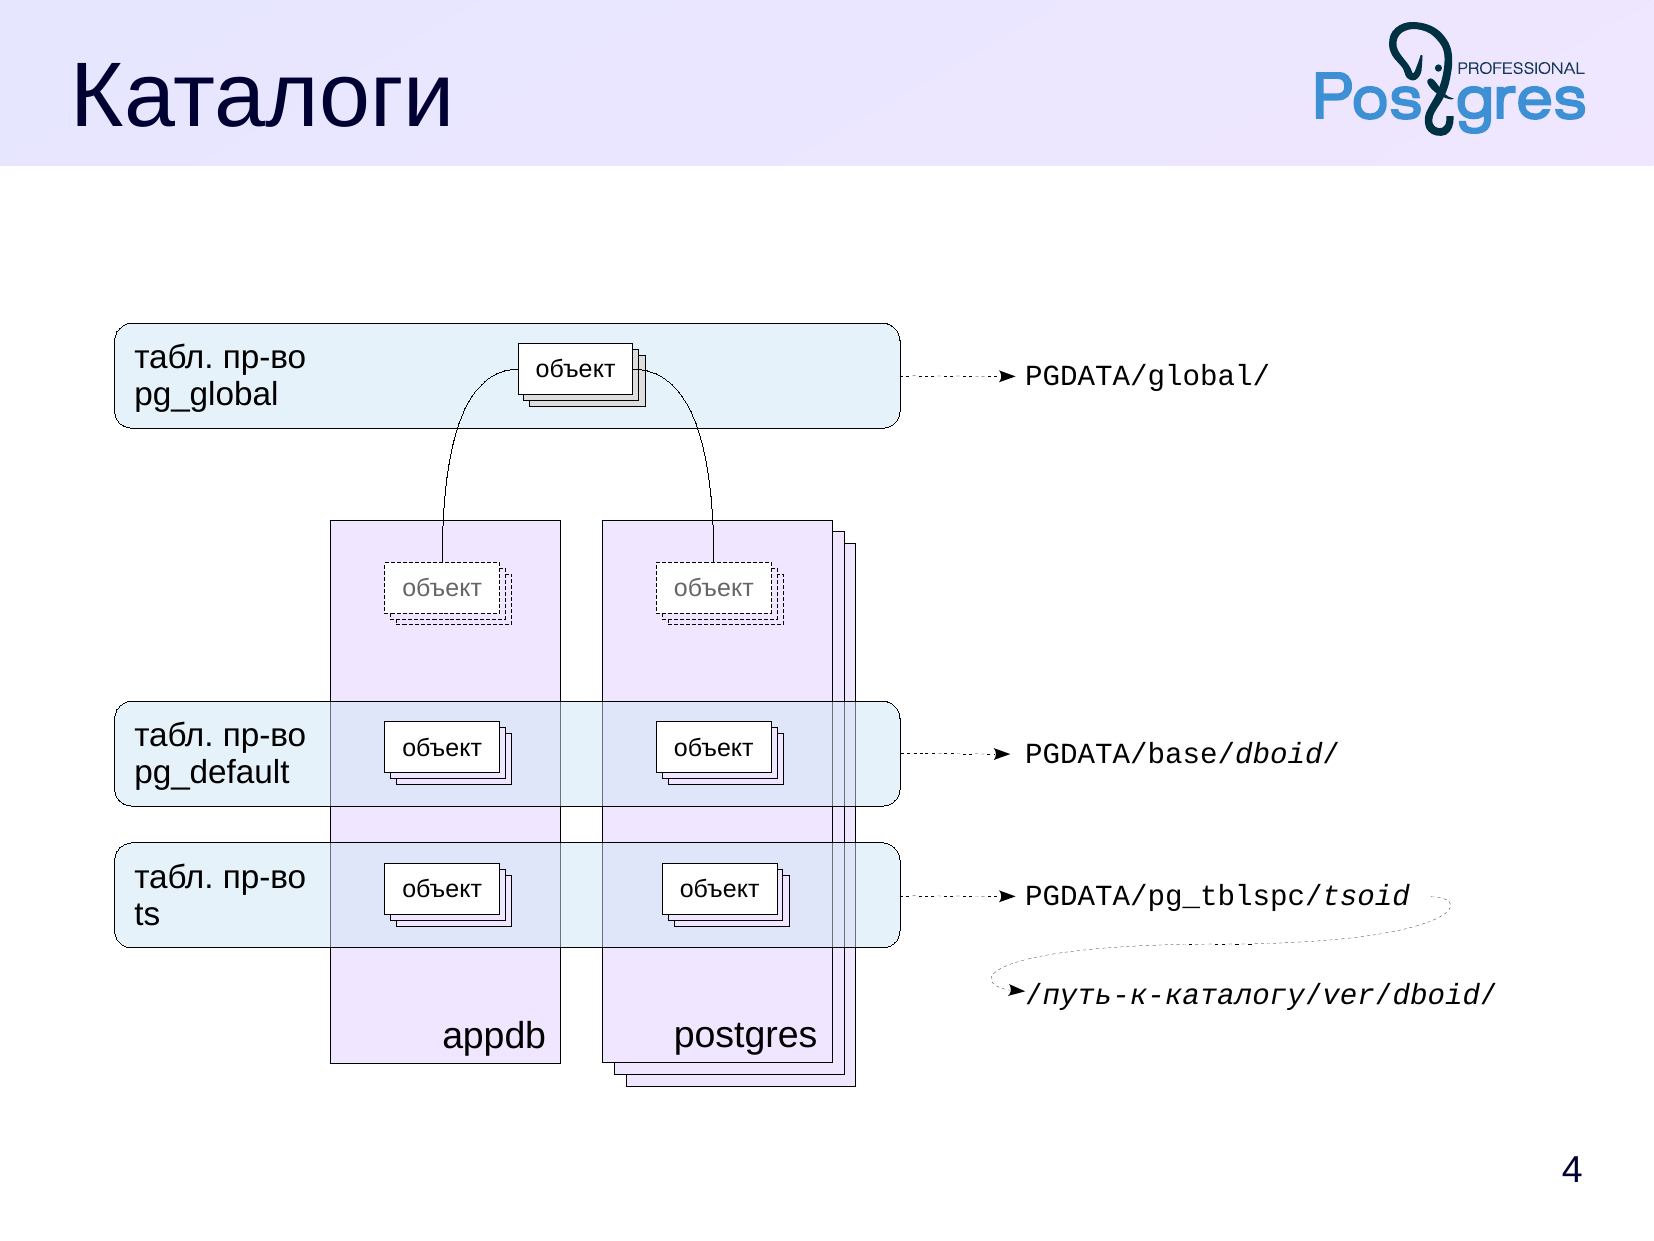

# Каталоги
табл. пр-во
pg_global
объект
таблица
PGDATA/global/
таблица
postgres
appdb
объект
объект
таблица
таблица
таблица
таблица
табл. пр-во
pg_default
объект
объект
таблица
таблица
PGDATA/base/dboid/
таблица
таблица
табл. пр-во
ts
объект
объект
таблица
таблица
PGDATA/pg_tblspc/tsoid
/путь-к-каталогу/ver/dboid/
таблица
таблица